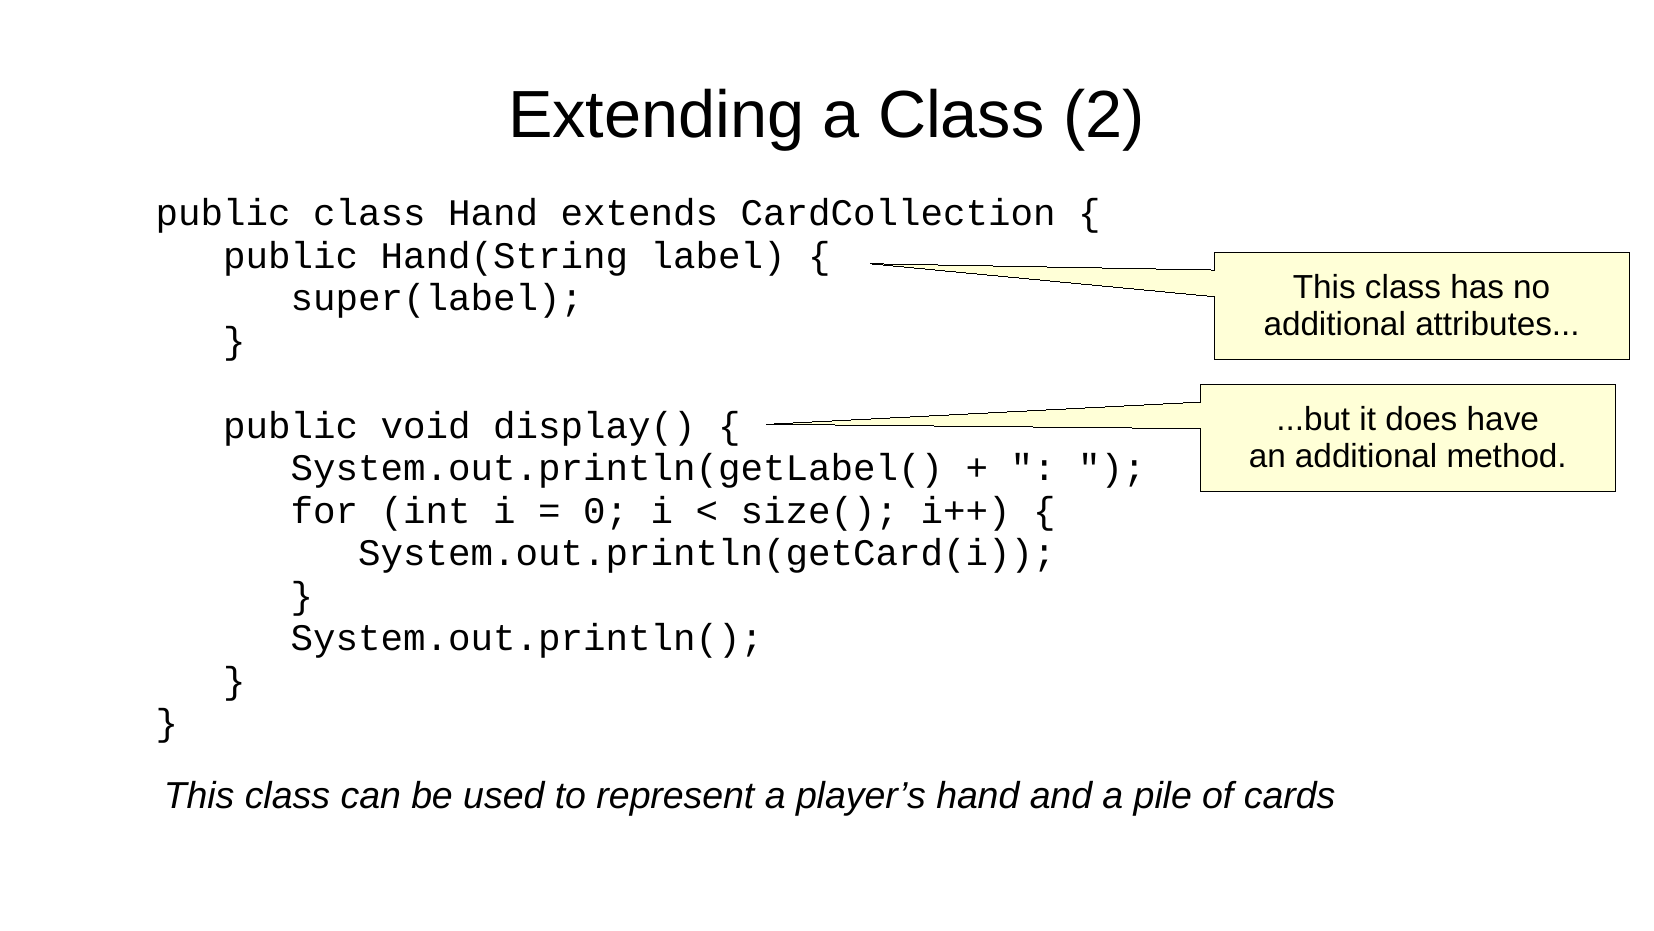

# Extending a Class (2)
public class Hand extends CardCollection {
 public Hand(String label) {
 super(label);
 }
 public void display() {
 System.out.println(getLabel() + ": ");
 for (int i = 0; i < size(); i++) {
 System.out.println(getCard(i));
 }
 System.out.println();
 }
}
This class has no
additional attributes...
...but it does have
an additional method.
This class can be used to represent a player’s hand and a pile of cards